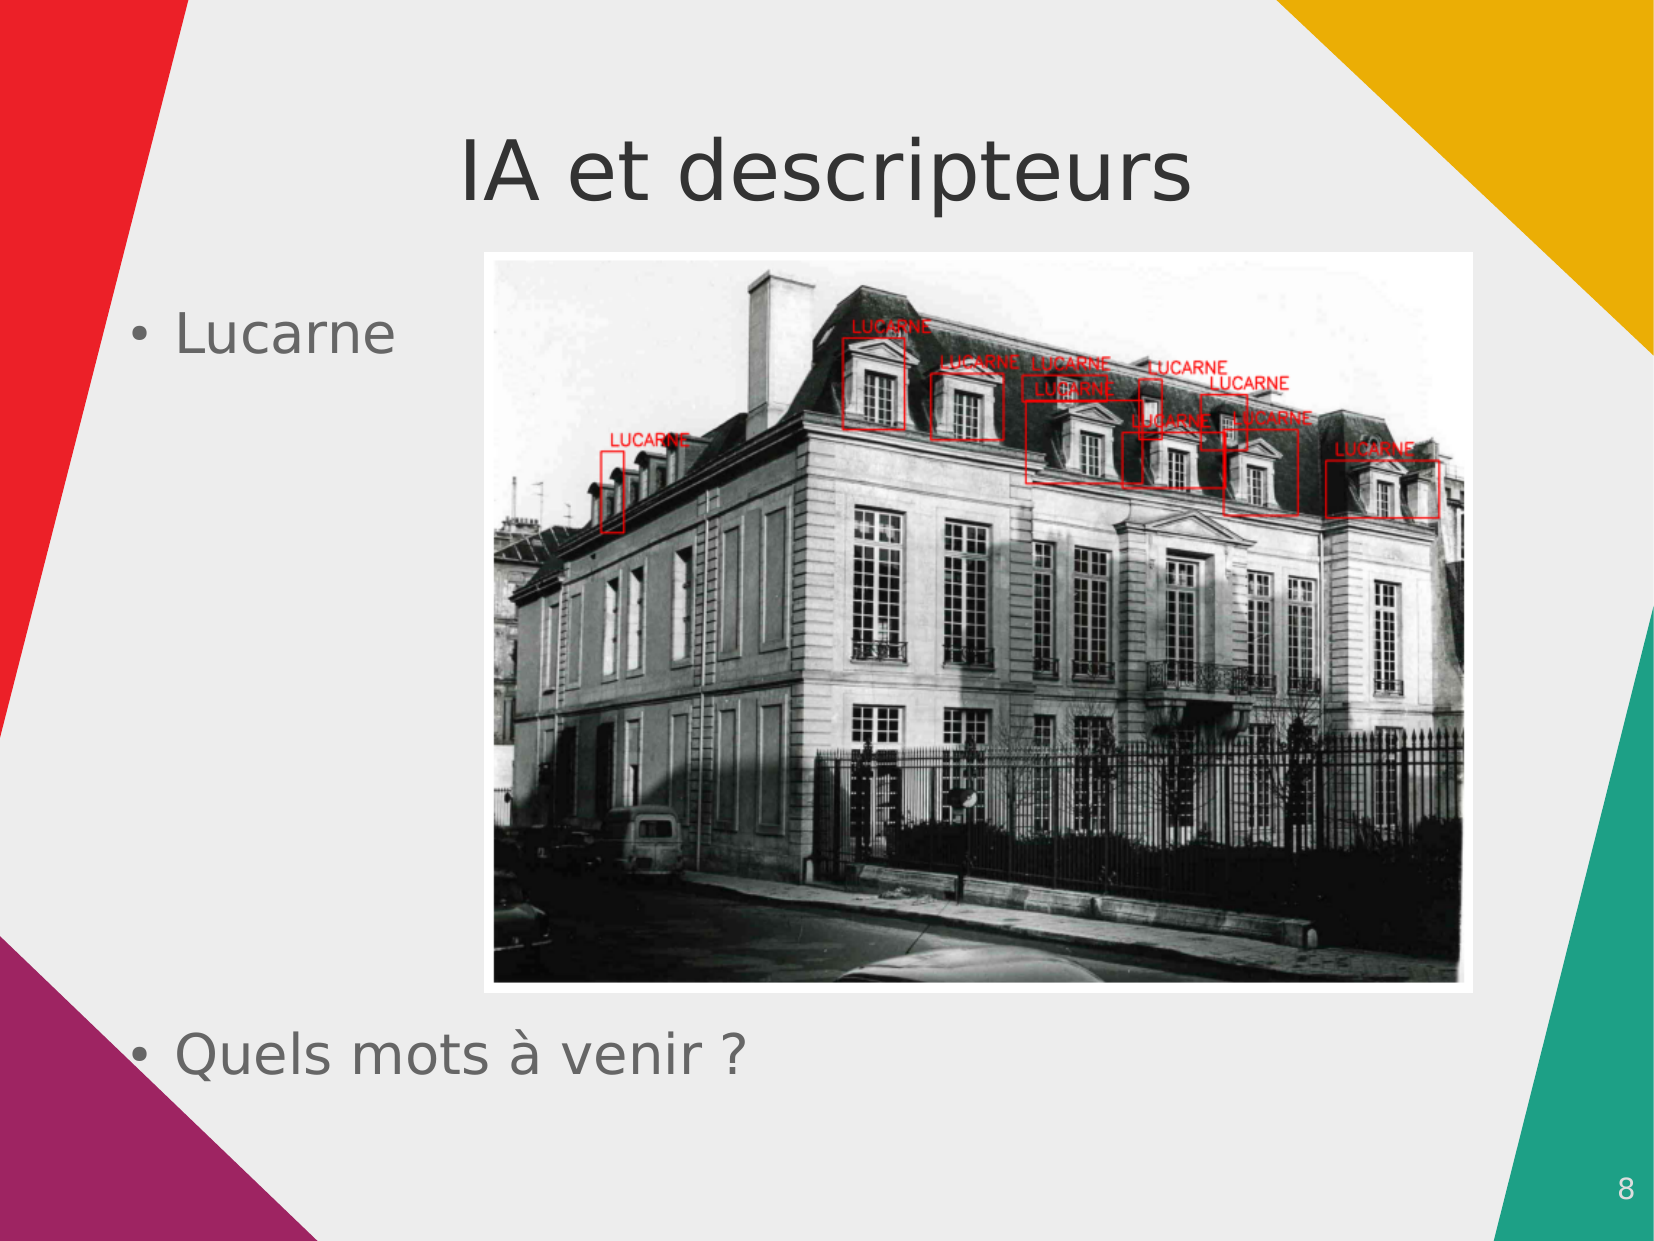

# IA et descripteurs
Lucarne
Quels mots à venir ?
8